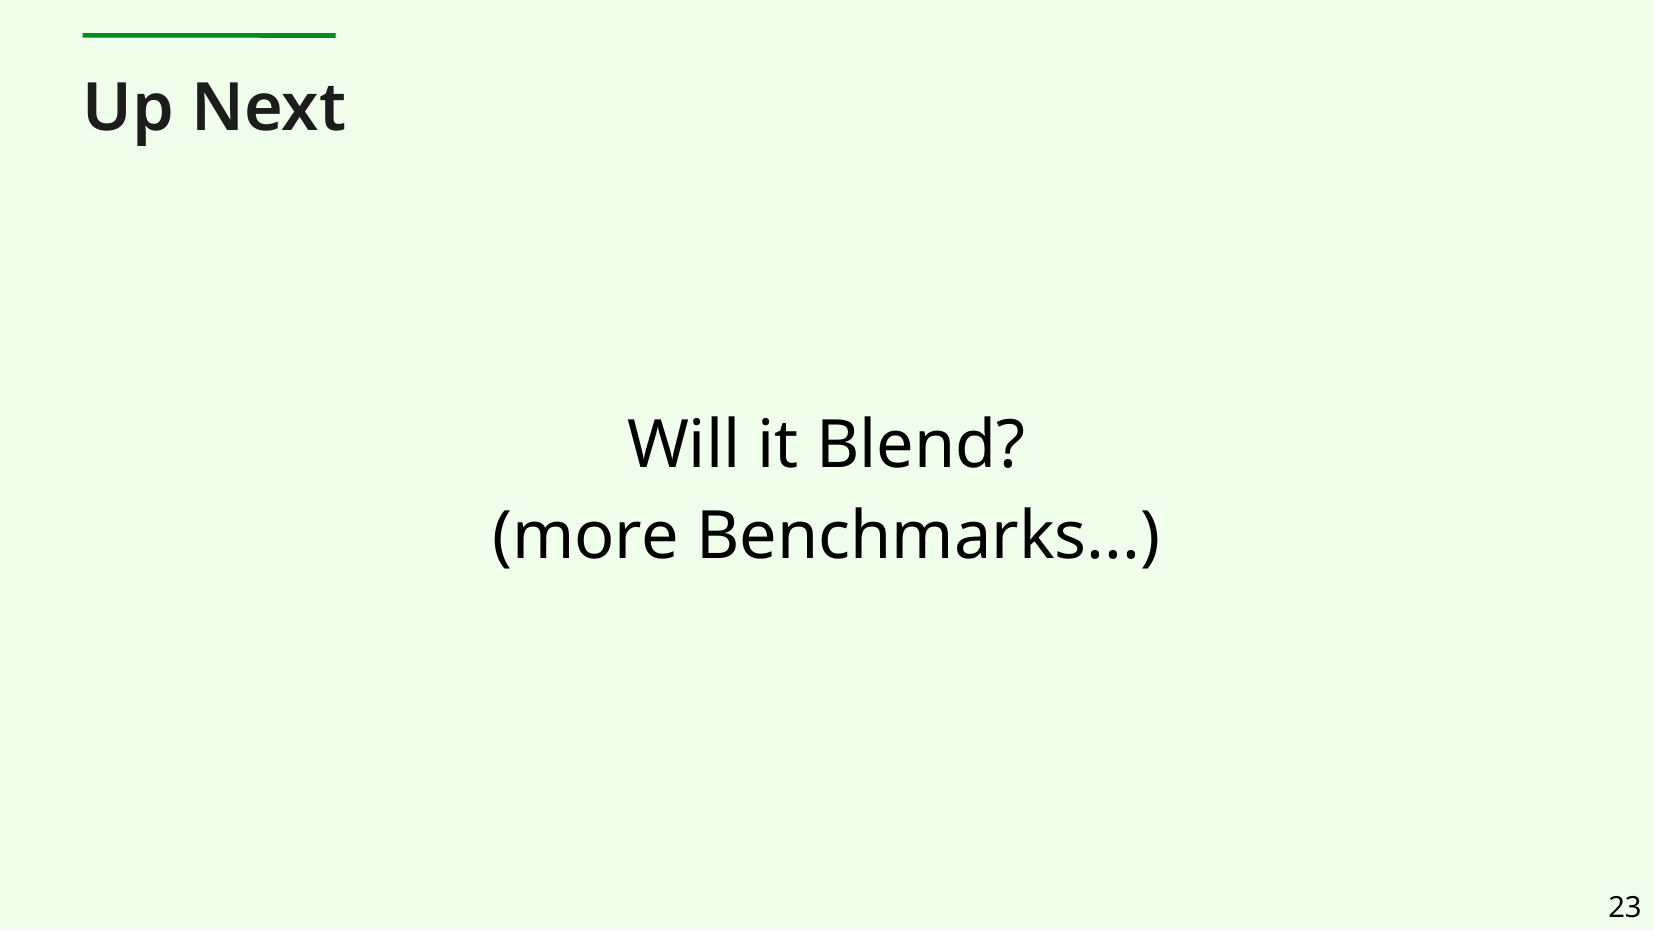

# Up Next
Will it Blend?
(more Benchmarks...)
23